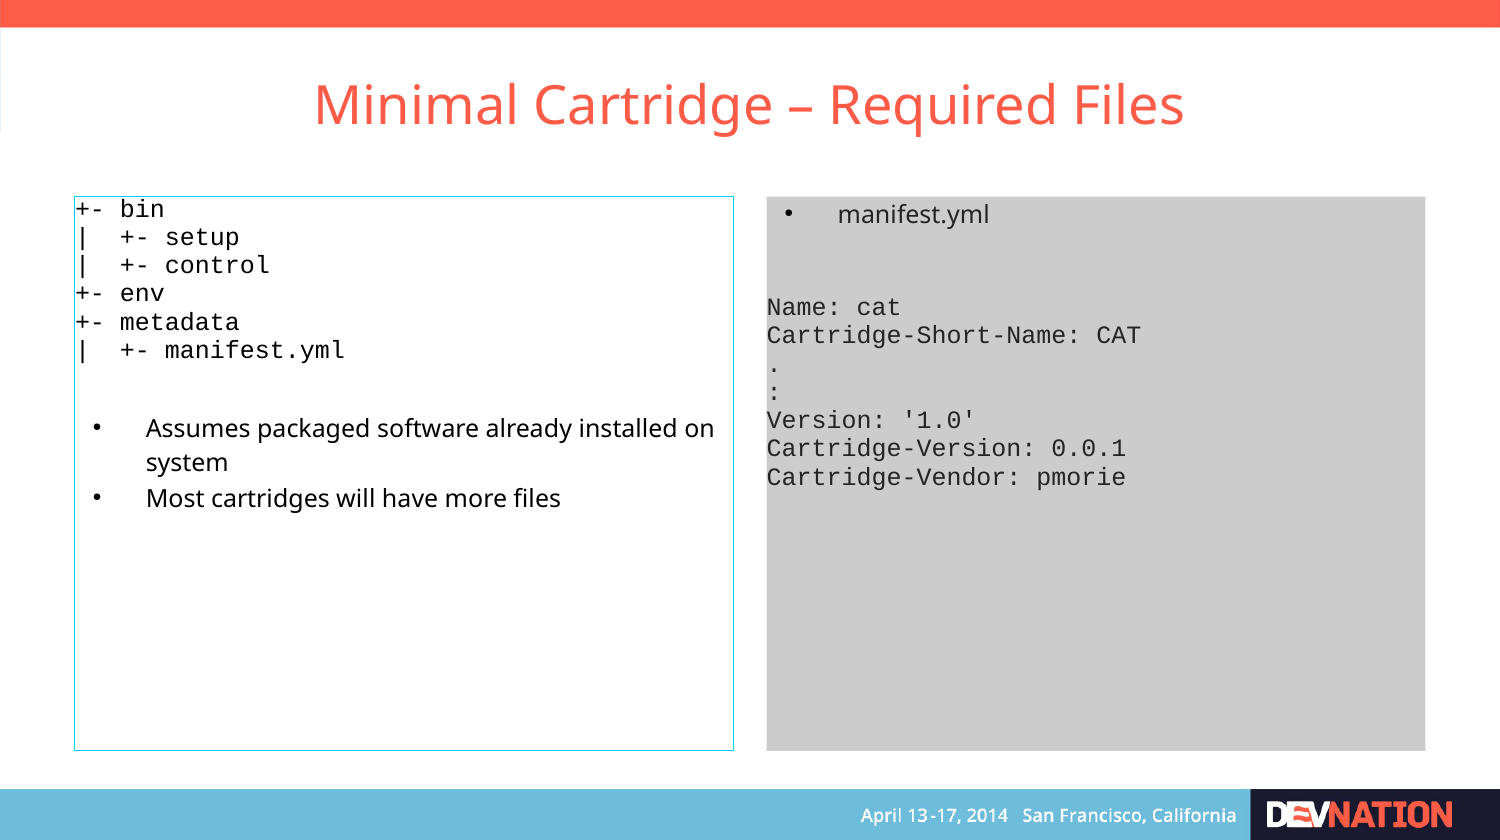

# Minimal Cartridge – Required Files
+- bin
| +- setup
| +- control
+- env
+- metadata
| +- manifest.yml
Assumes packaged software already installed on system
Most cartridges will have more files
manifest.yml
Name: cat
Cartridge-Short-Name: CAT
.
:
Version: '1.0'
Cartridge-Version: 0.0.1
Cartridge-Vendor: pmorie